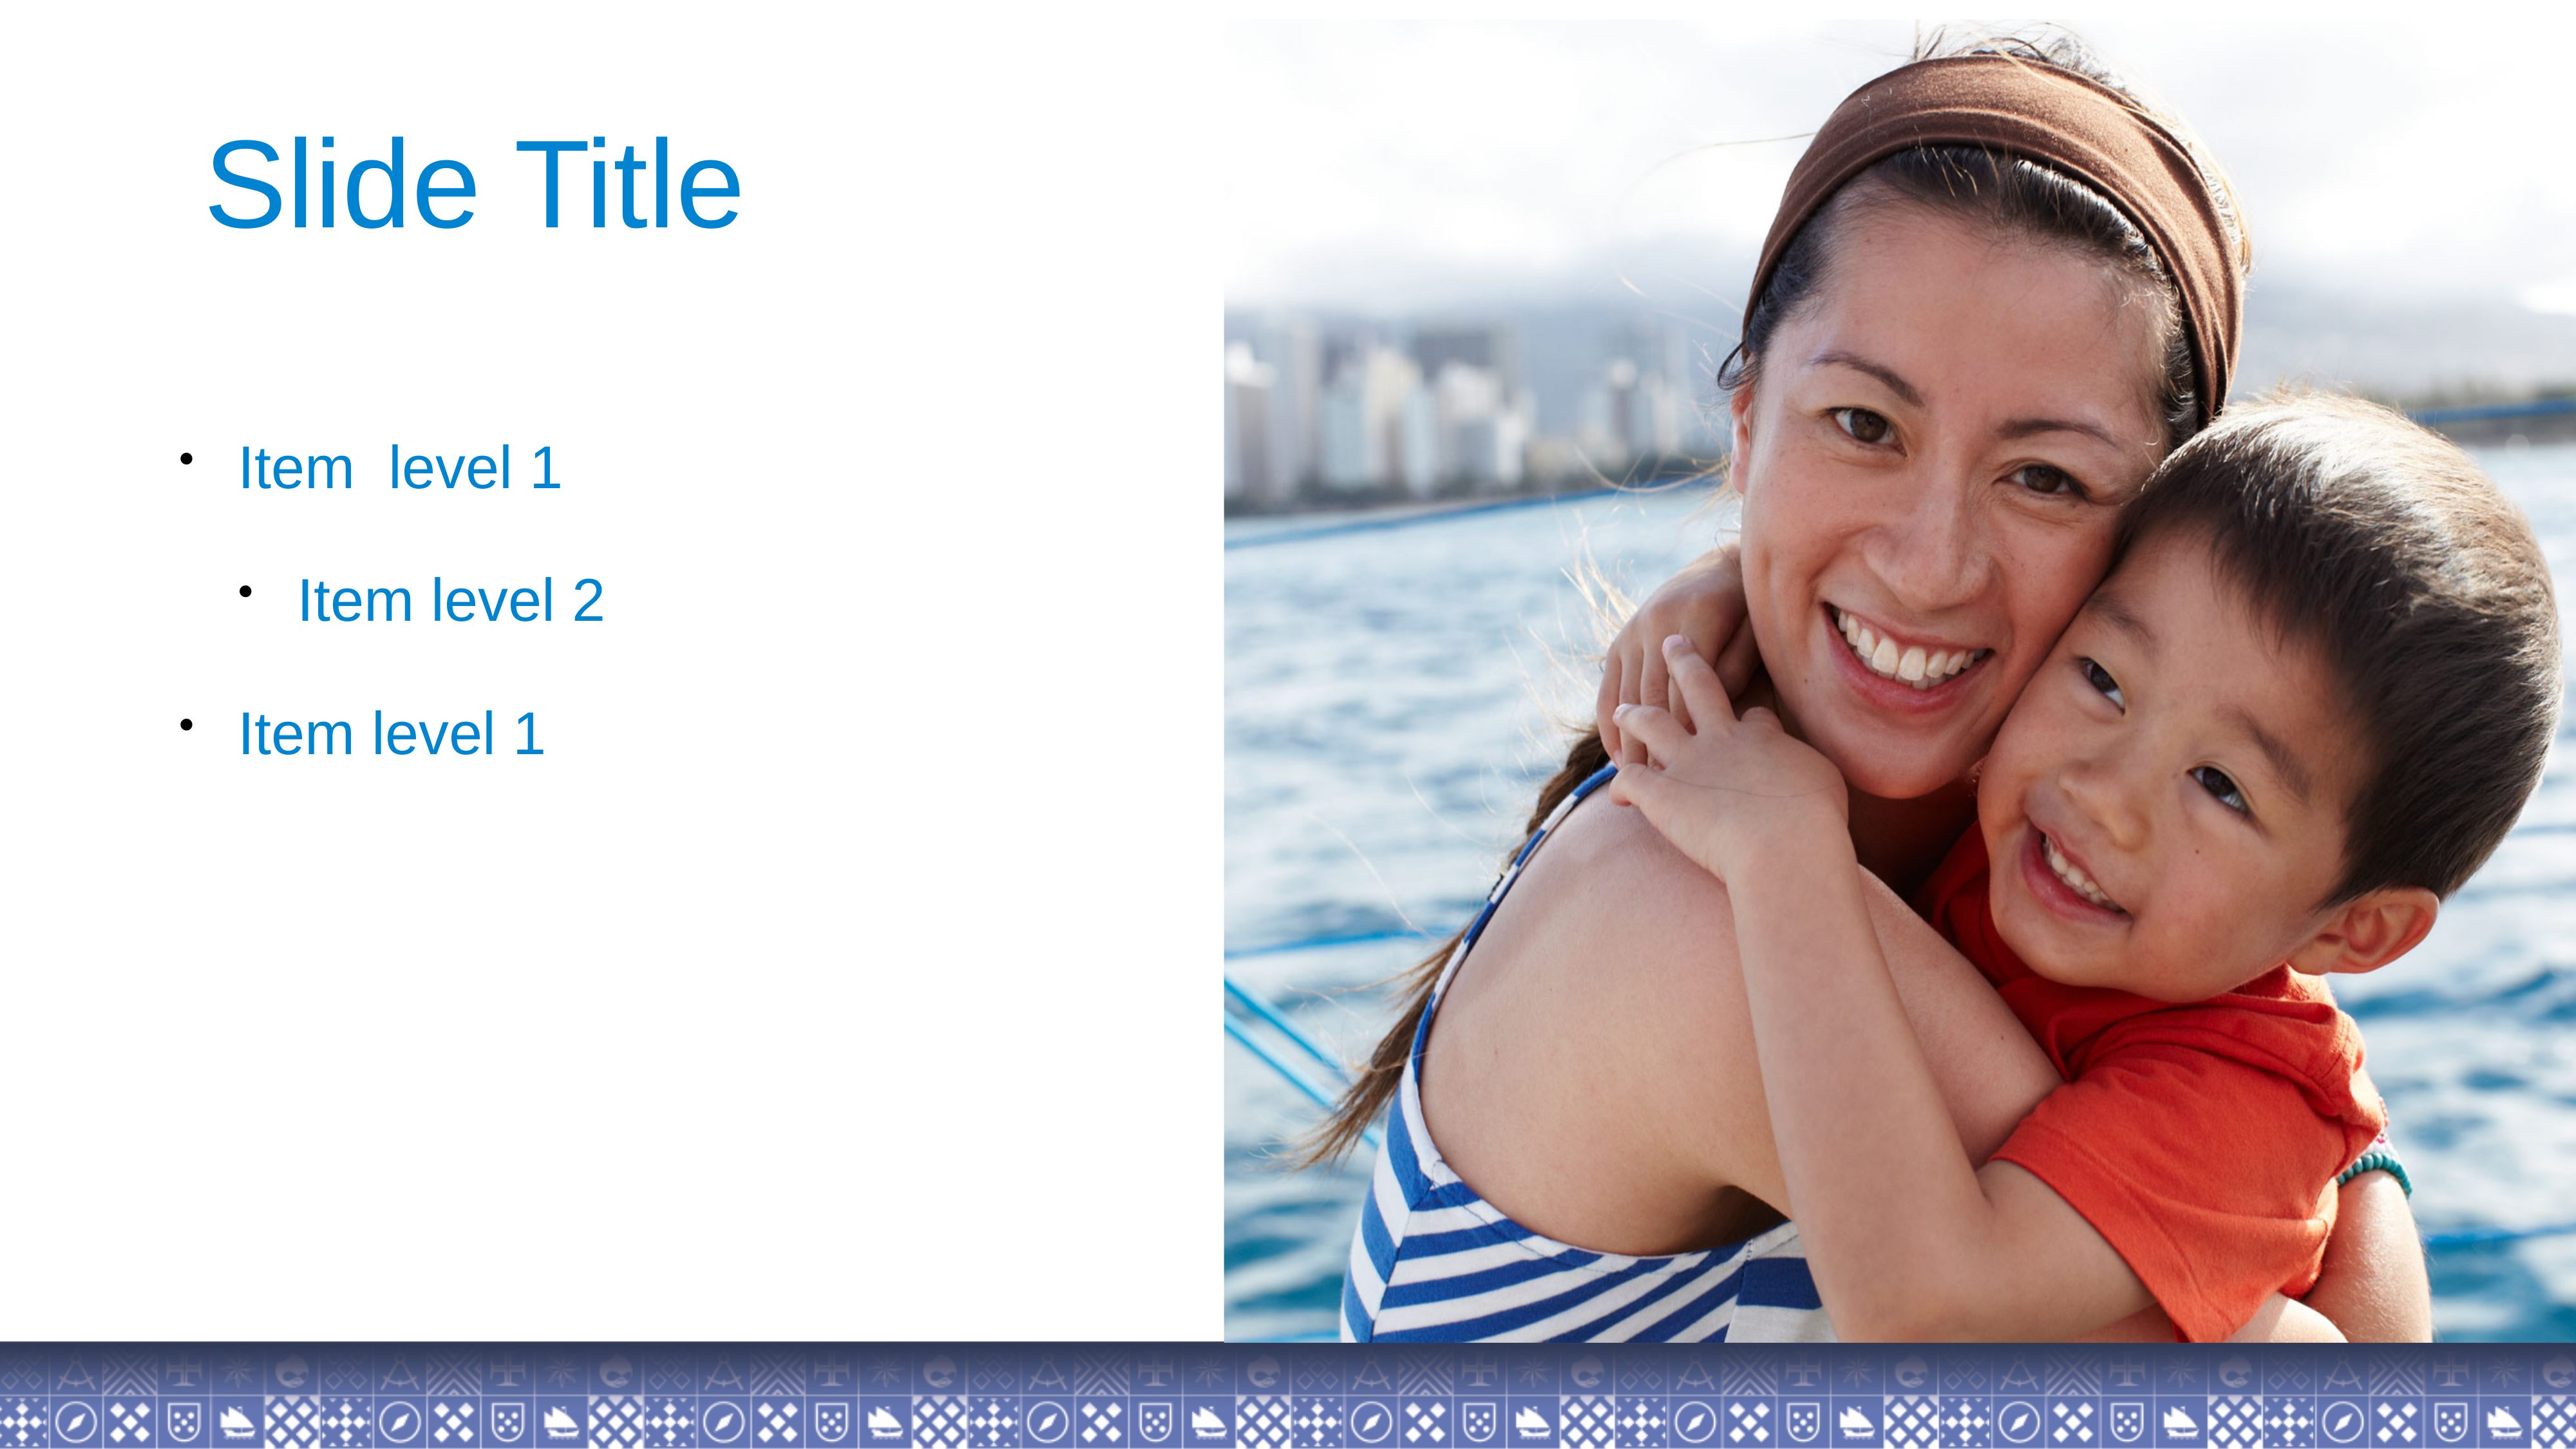

Slide Title
# Item level 1
Item level 2
Item level 1